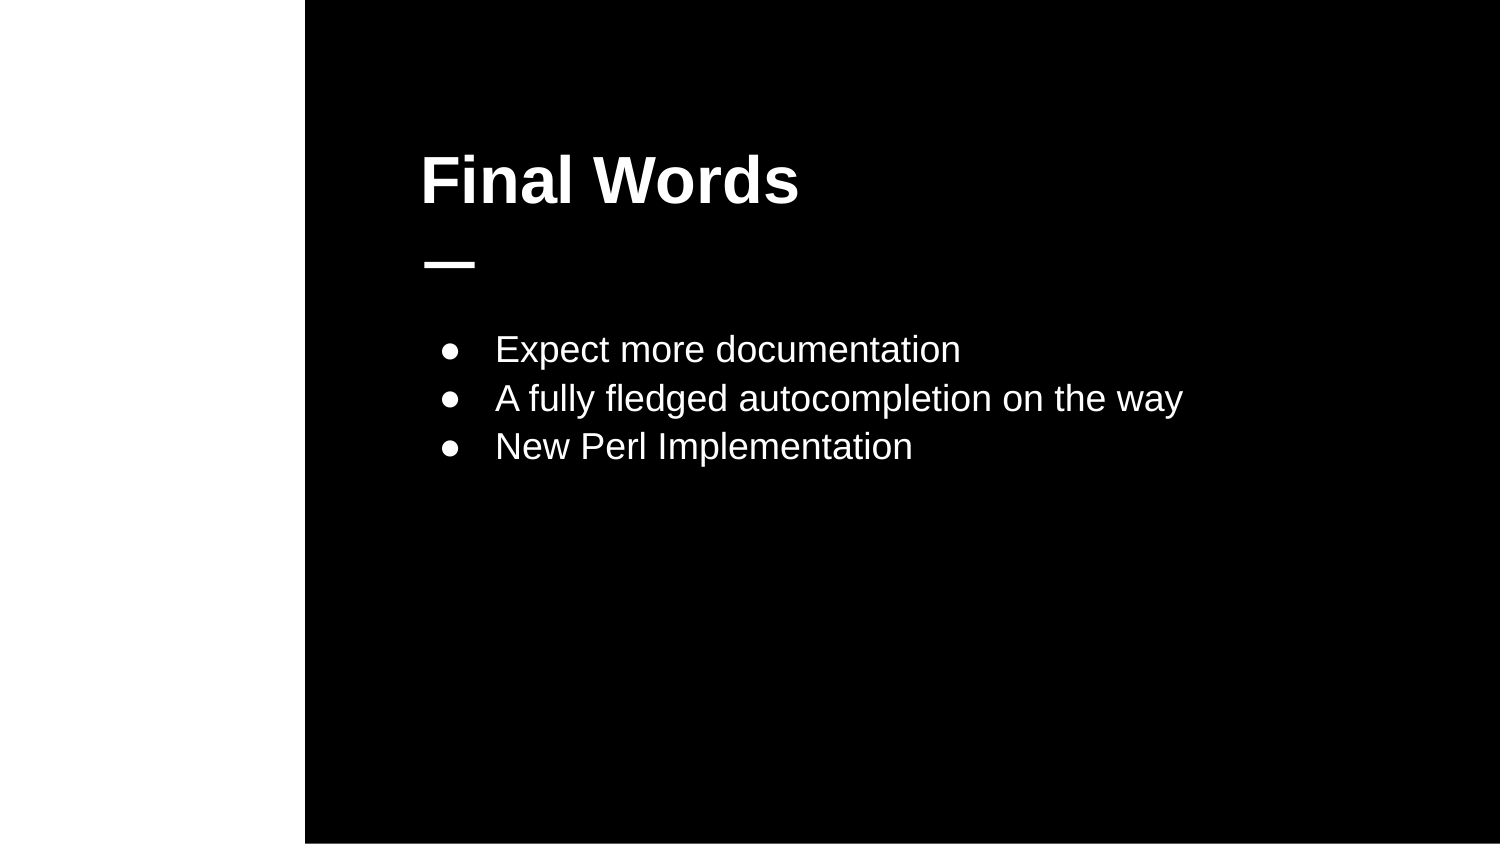

# Final Words
Expect more documentation
A fully fledged autocompletion on the way
New Perl Implementation